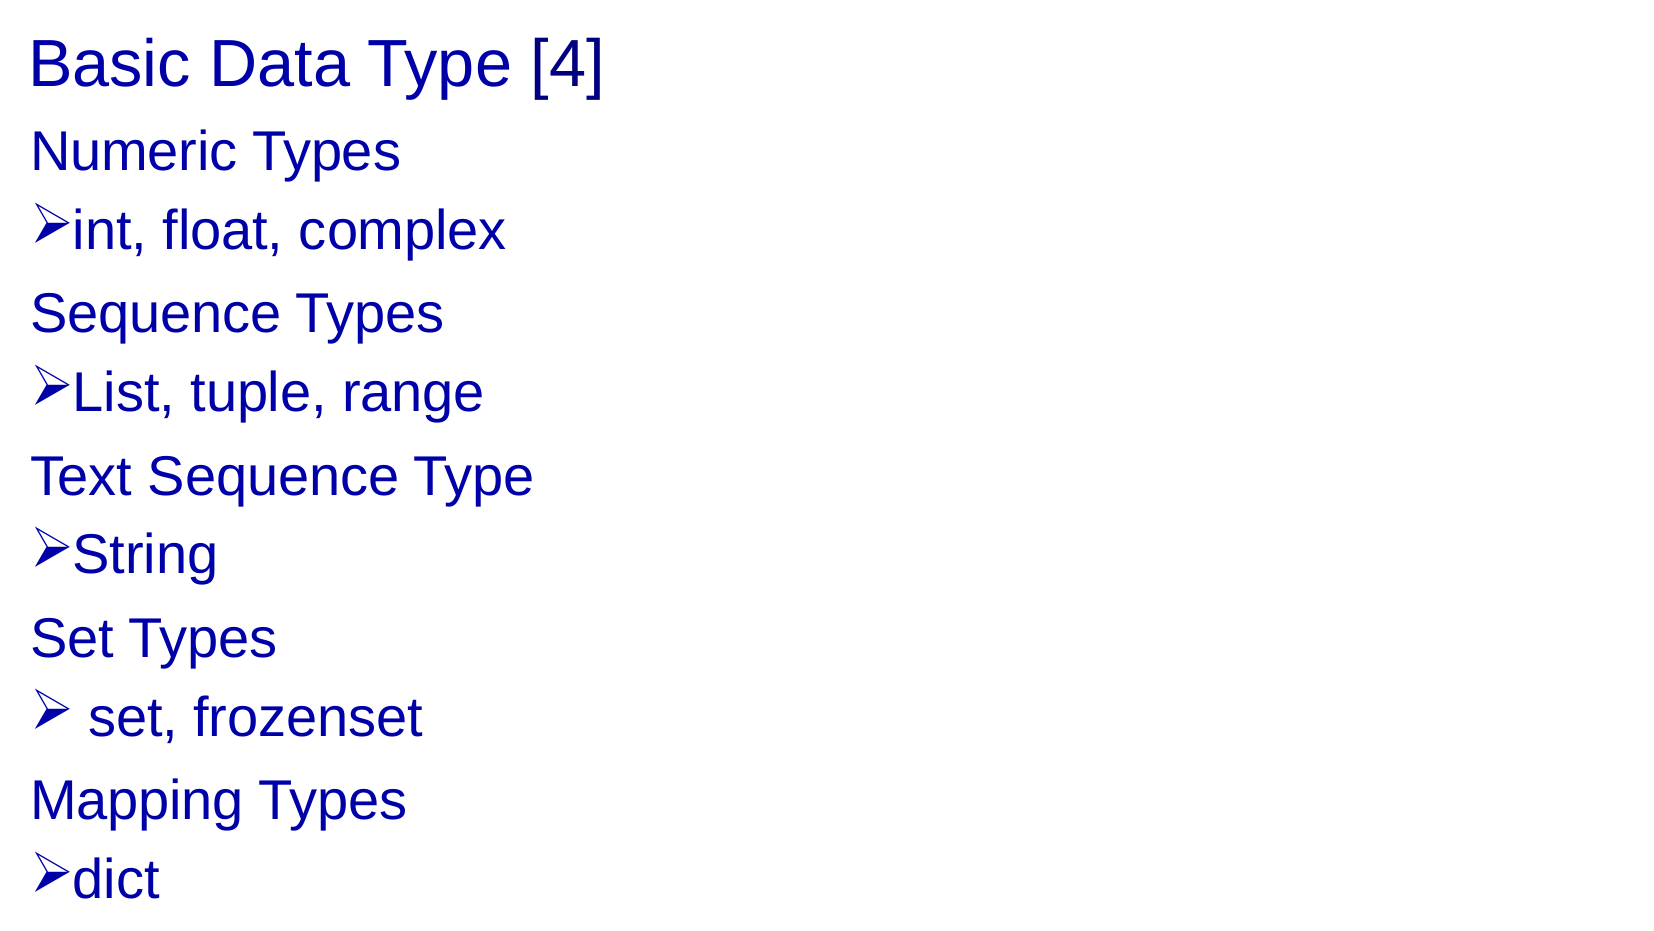

# Basic Data Type [4]
Numeric Types
int, float, complex
Sequence Types
List, tuple, range
Text Sequence Type
String
Set Types
 set, frozenset
Mapping Types
dict